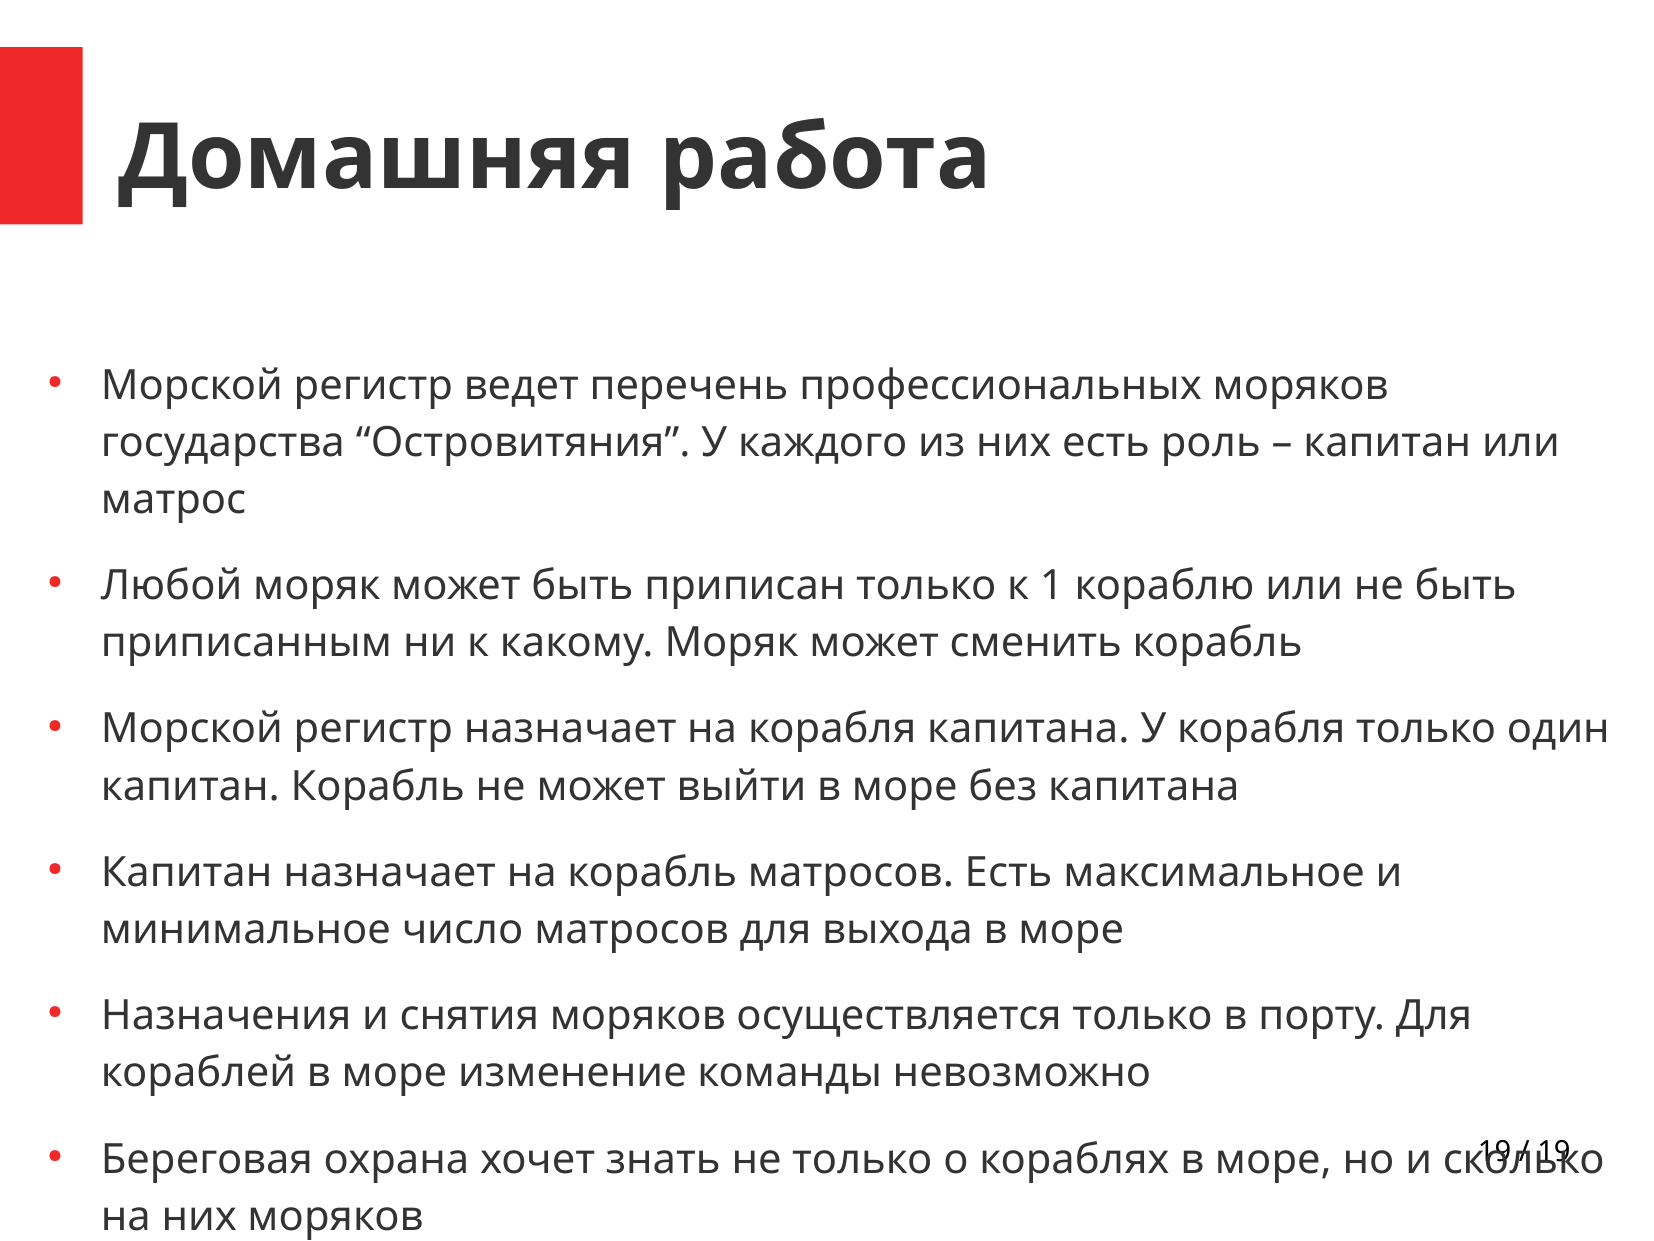

# Домашняя работа
Морской регистр ведет перечень профессиональных моряков государства “Островитяния”. У каждого из них есть роль – капитан или матрос
Любой моряк может быть приписан только к 1 кораблю или не быть приписанным ни к какому. Моряк может сменить корабль
Морской регистр назначает на корабля капитана. У корабля только один капитан. Корабль не может выйти в море без капитана
Капитан назначает на корабль матросов. Есть максимальное и минимальное число матросов для выхода в море
Назначения и снятия моряков осуществляется только в порту. Для кораблей в море изменение команды невозможно
Береговая охрана хочет знать не только о кораблях в море, но и сколько на них моряков
19